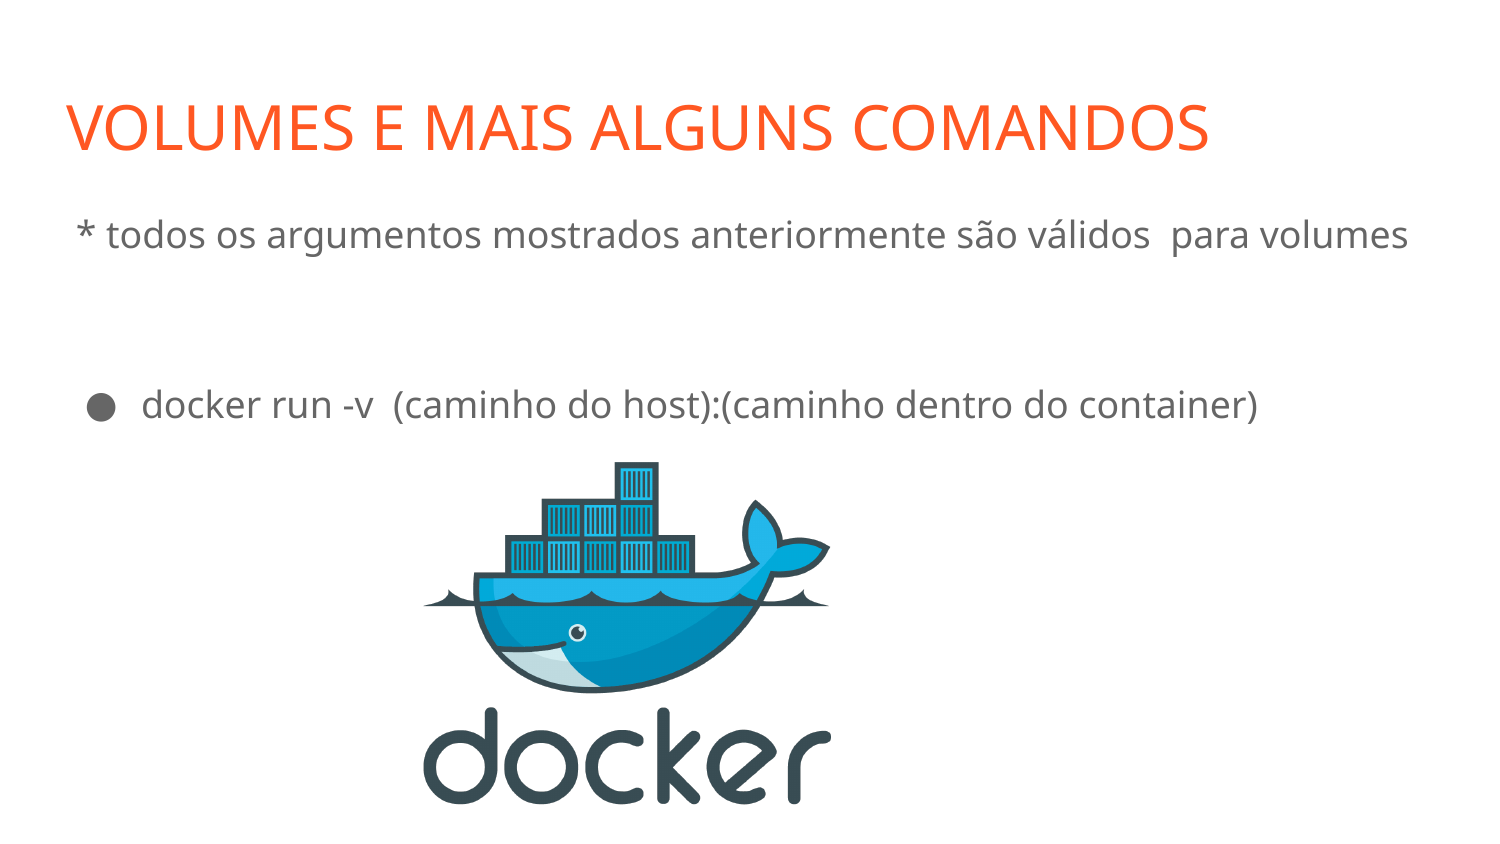

# VOLUMES E MAIS ALGUNS COMANDOS
 * todos os argumentos mostrados anteriormente são válidos para volumes
docker run -v (caminho do host):(caminho dentro do container)